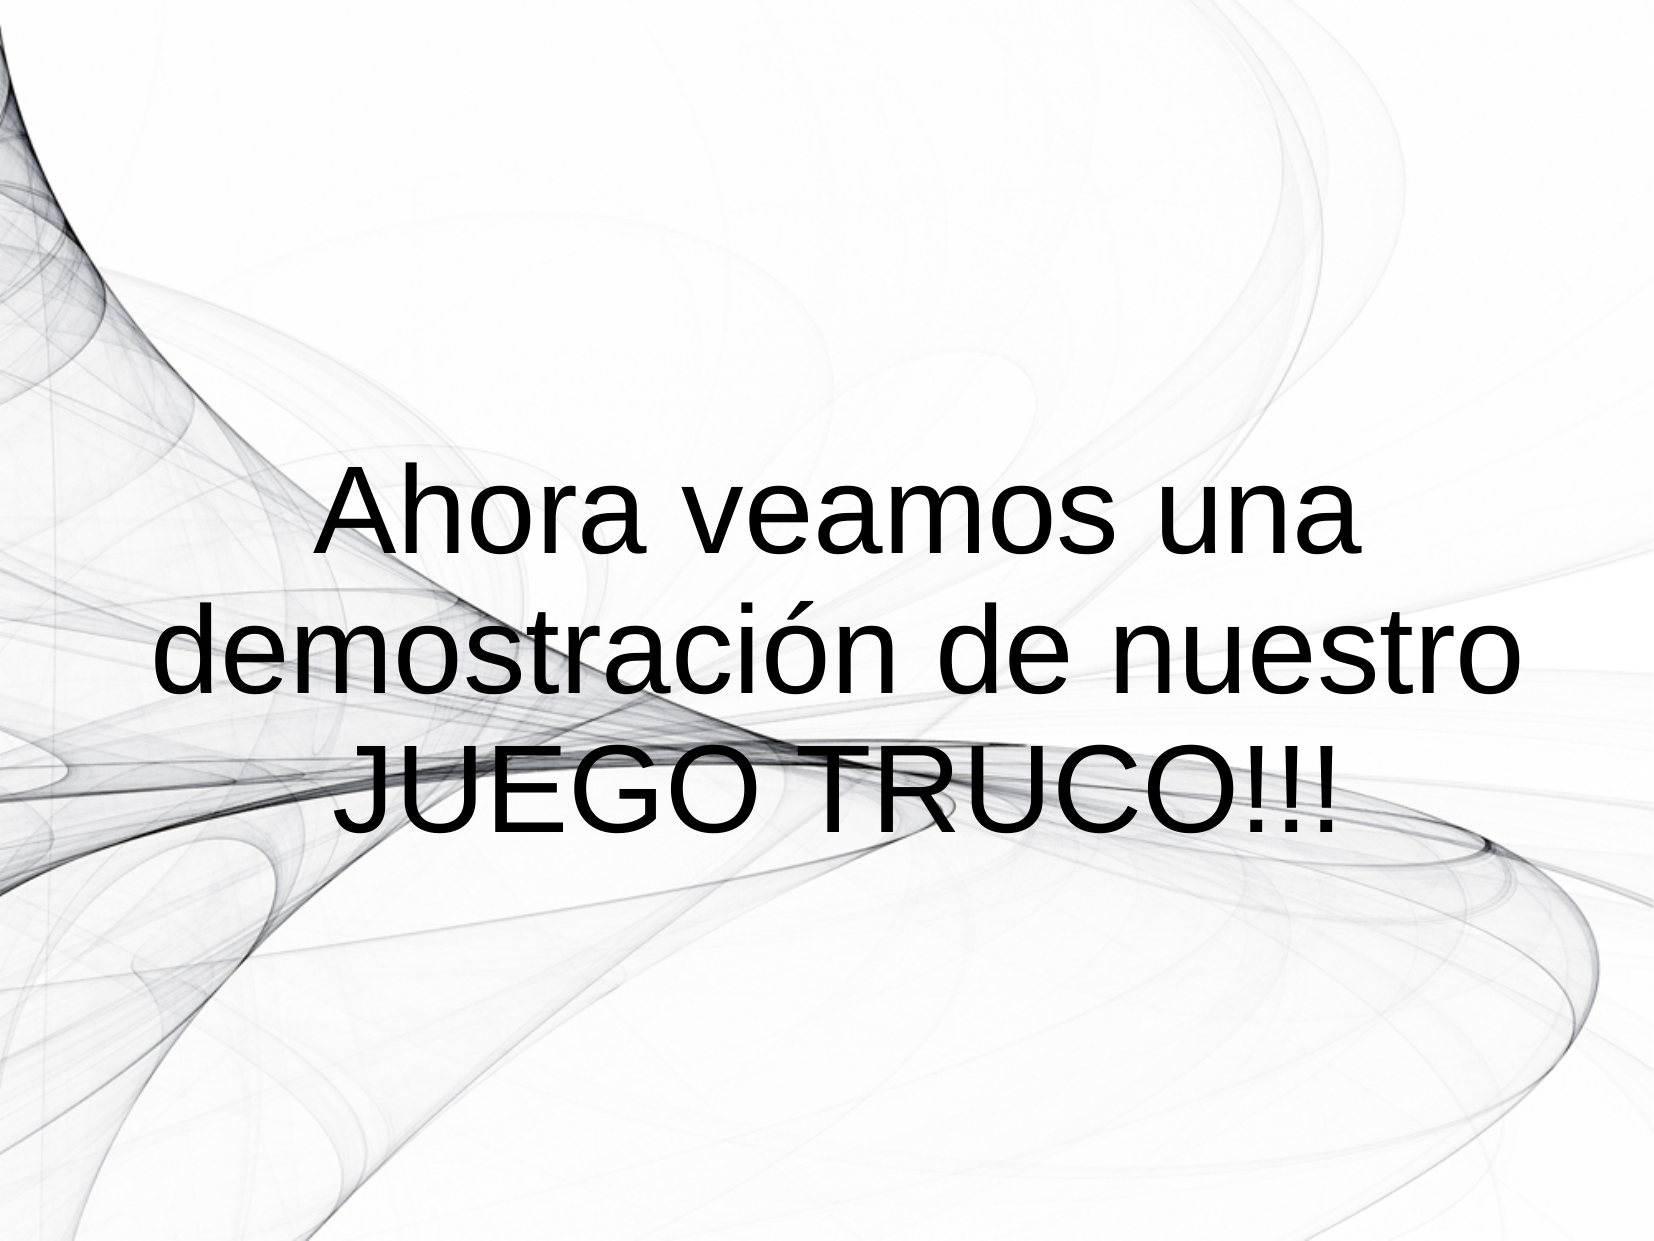

#
Ahora veamos una demostración de nuestro JUEGO TRUCO!!!